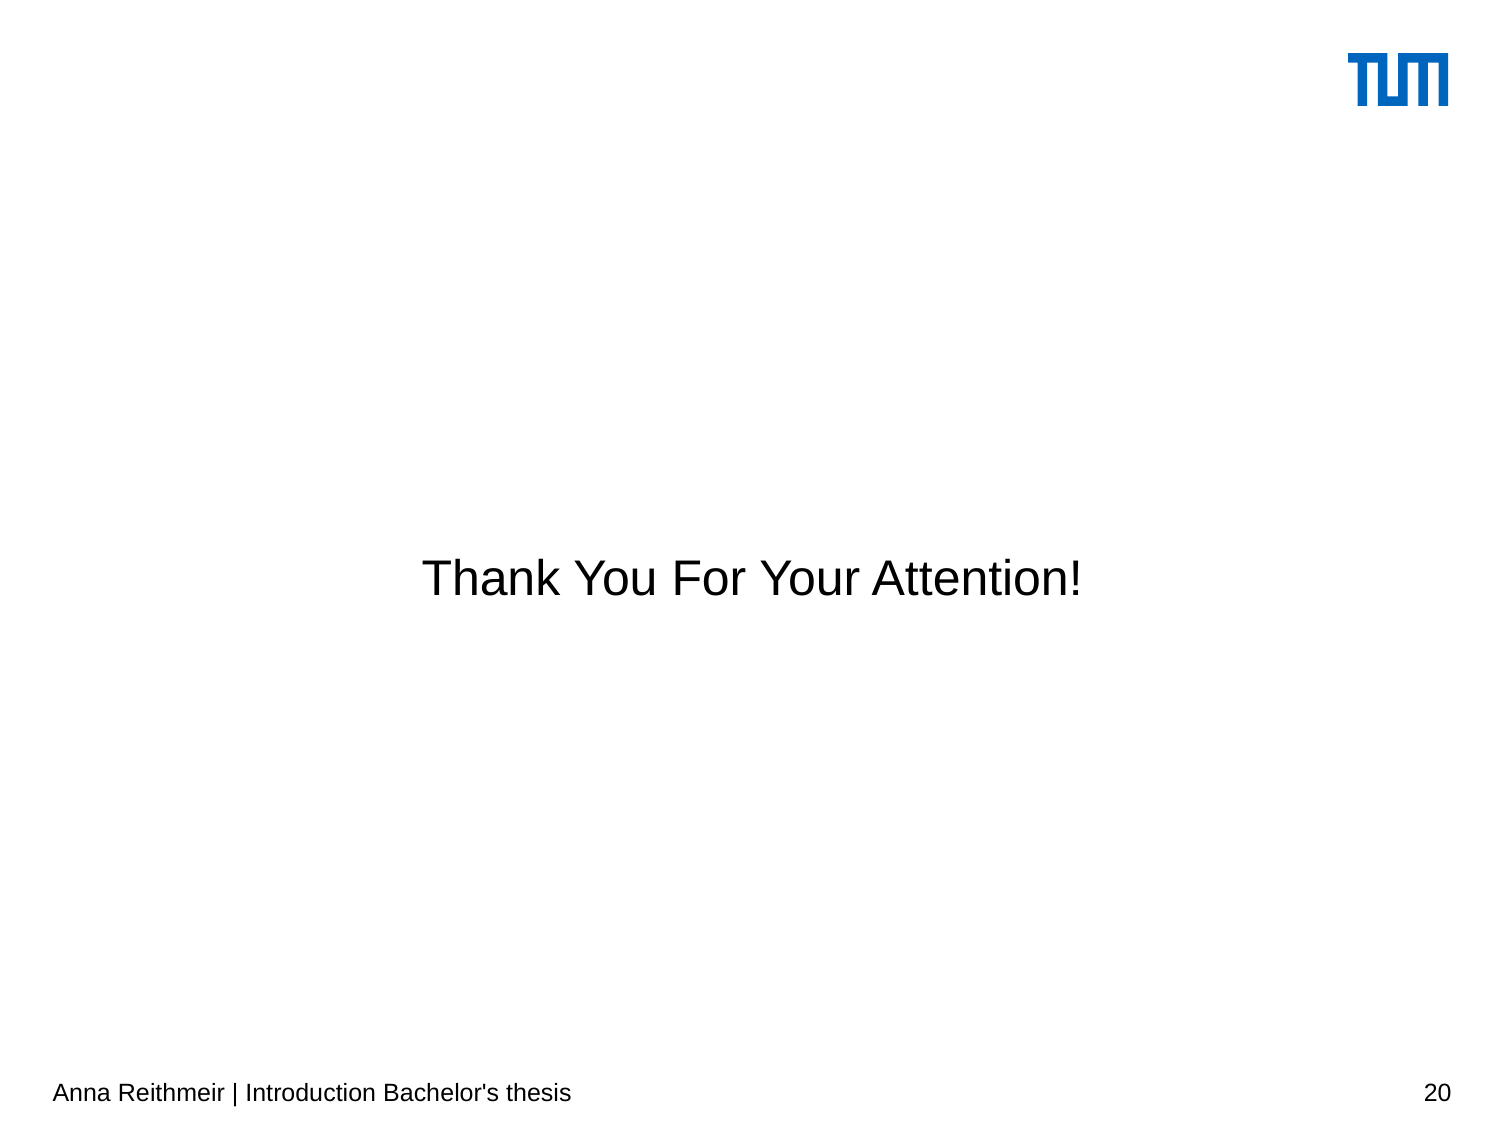

# Thank You For Your Attention!
Anna Reithmeir | Introduction Bachelor's thesis
20